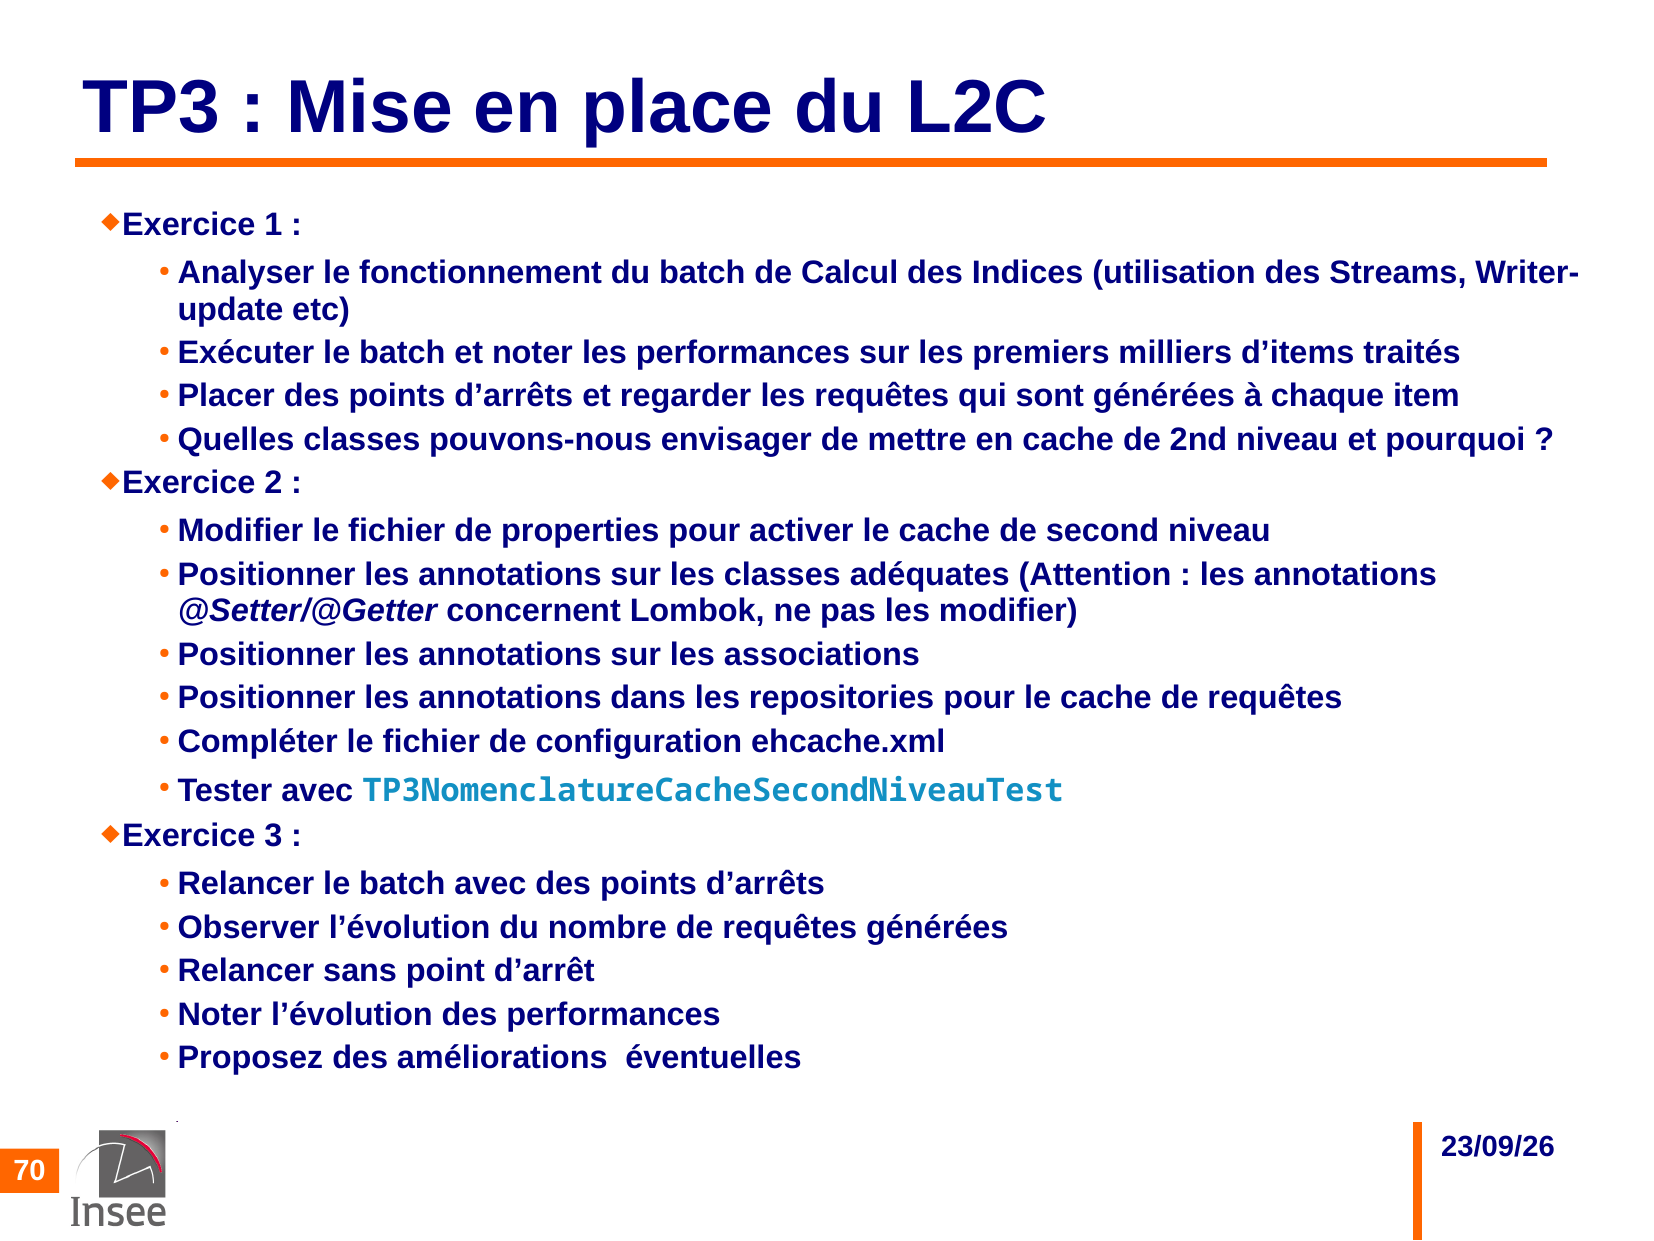

# TP3 : Mise en place du L2C
Exercice 1 :
Analyser le fonctionnement du batch de Calcul des Indices (utilisation des Streams, Writer-update etc)
Exécuter le batch et noter les performances sur les premiers milliers d’items traités
Placer des points d’arrêts et regarder les requêtes qui sont générées à chaque item
Quelles classes pouvons-nous envisager de mettre en cache de 2nd niveau et pourquoi ?
Exercice 2 :
Modifier le fichier de properties pour activer le cache de second niveau
Positionner les annotations sur les classes adéquates (Attention : les annotations @Setter/@Getter concernent Lombok, ne pas les modifier)
Positionner les annotations sur les associations
Positionner les annotations dans les repositories pour le cache de requêtes
Compléter le fichier de configuration ehcache.xml
Tester avec TP3NomenclatureCacheSecondNiveauTest
Exercice 3 :
Relancer le batch avec des points d’arrêts
Observer l’évolution du nombre de requêtes générées
Relancer sans point d’arrêt
Noter l’évolution des performances
Proposez des améliorations éventuelles
70